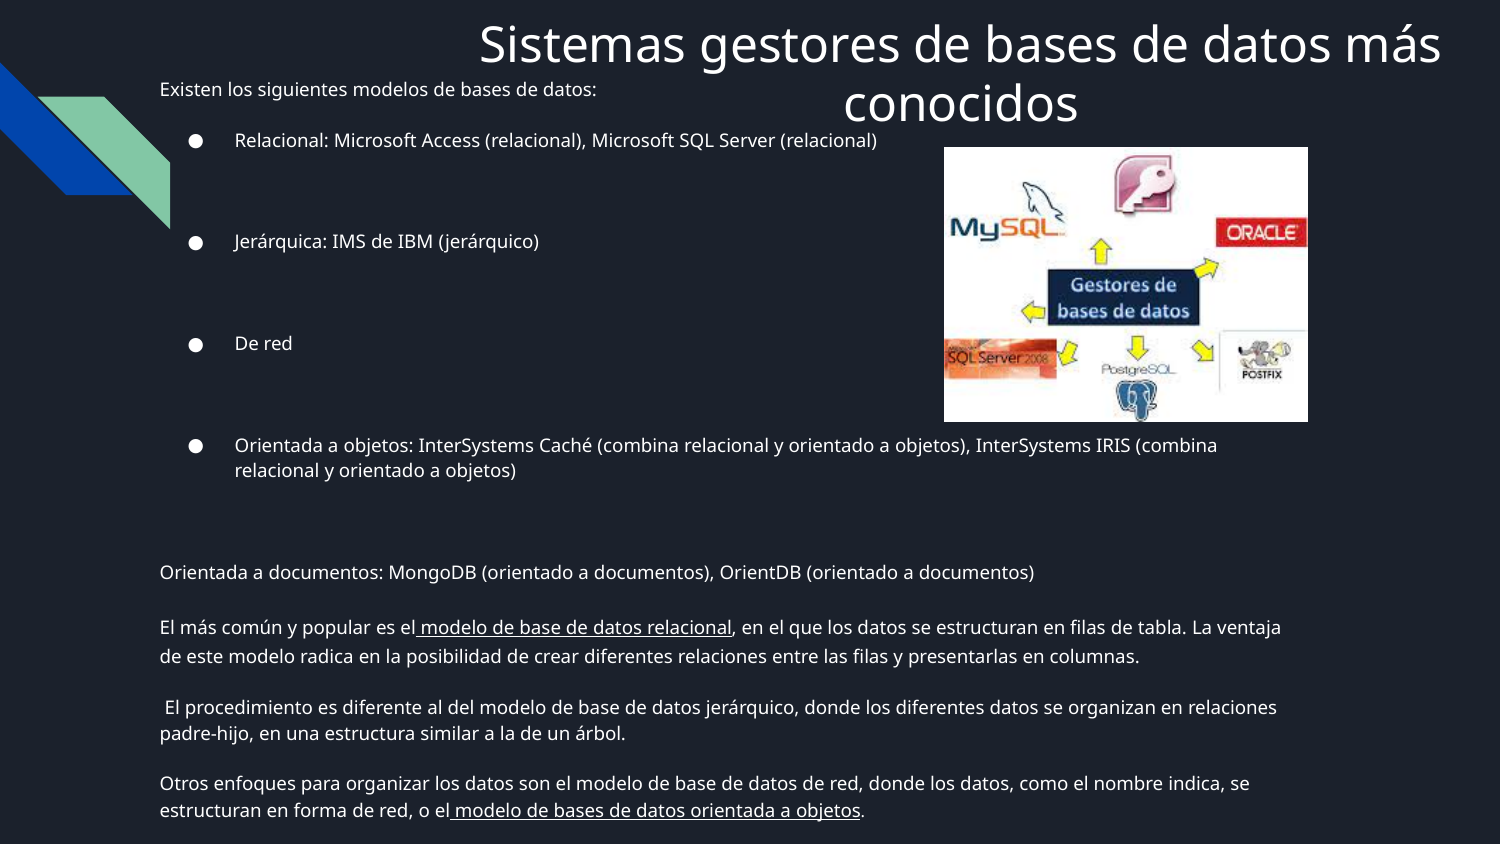

# Sistemas gestores de bases de datos más conocidos
Existen los siguientes modelos de bases de datos:
Relacional: Microsoft Access (relacional), Microsoft SQL Server (relacional)
Jerárquica: IMS de IBM (jerárquico)
De red
Orientada a objetos: InterSystems Caché (combina relacional y orientado a objetos), InterSystems IRIS (combina relacional y orientado a objetos)
Orientada a documentos: MongoDB (orientado a documentos), OrientDB (orientado a documentos)
El más común y popular es el modelo de base de datos relacional, en el que los datos se estructuran en filas de tabla. La ventaja de este modelo radica en la posibilidad de crear diferentes relaciones entre las filas y presentarlas en columnas.
 El procedimiento es diferente al del modelo de base de datos jerárquico, donde los diferentes datos se organizan en relaciones padre-hijo, en una estructura similar a la de un árbol.
Otros enfoques para organizar los datos son el modelo de base de datos de red, donde los datos, como el nombre indica, se estructuran en forma de red, o el modelo de bases de datos orientada a objetos.